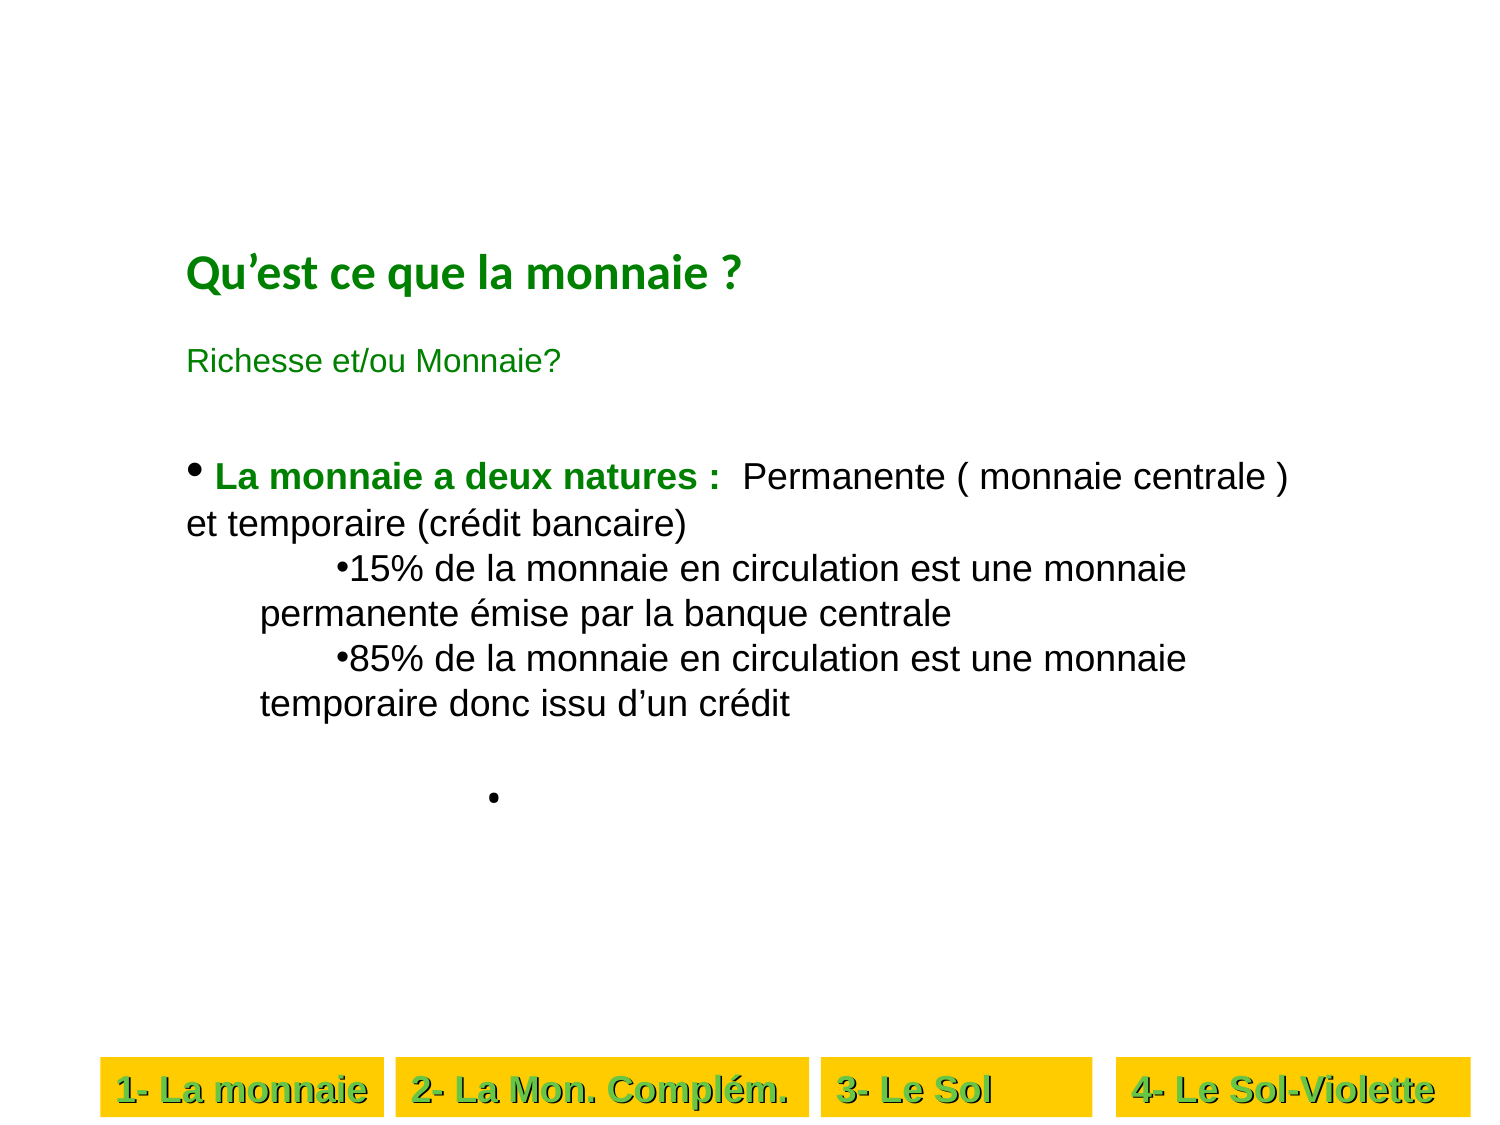

Qu’est ce que la monnaie ?
Richesse et/ou Monnaie?
 La monnaie a deux natures : Permanente ( monnaie centrale ) et temporaire (crédit bancaire)
15% de la monnaie en circulation est une monnaie
	permanente émise par la banque centrale
85% de la monnaie en circulation est une monnaie
	temporaire donc issu d’un crédit